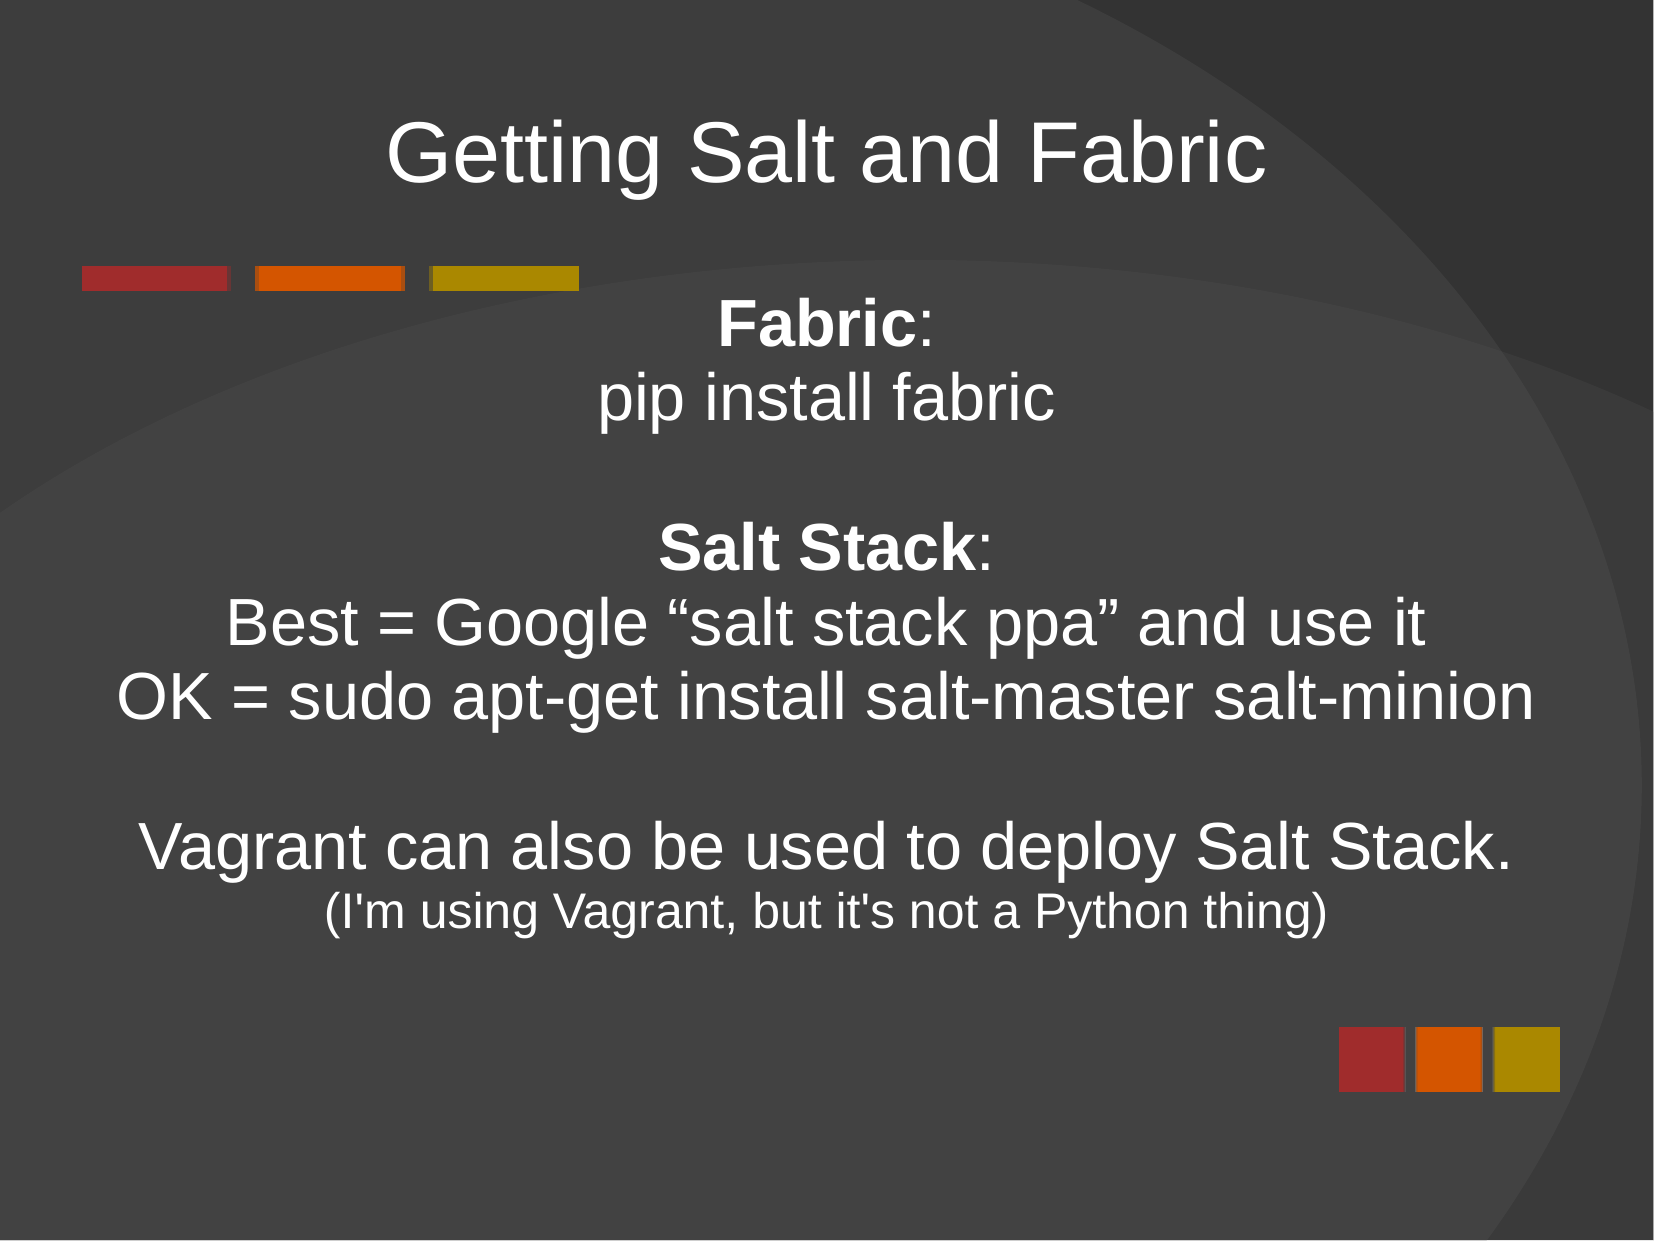

# Getting Salt and Fabric
Fabric:
pip install fabric
Salt Stack:
Best = Google “salt stack ppa” and use it
OK = sudo apt-get install salt-master salt-minion
Vagrant can also be used to deploy Salt Stack.
(I'm using Vagrant, but it's not a Python thing)